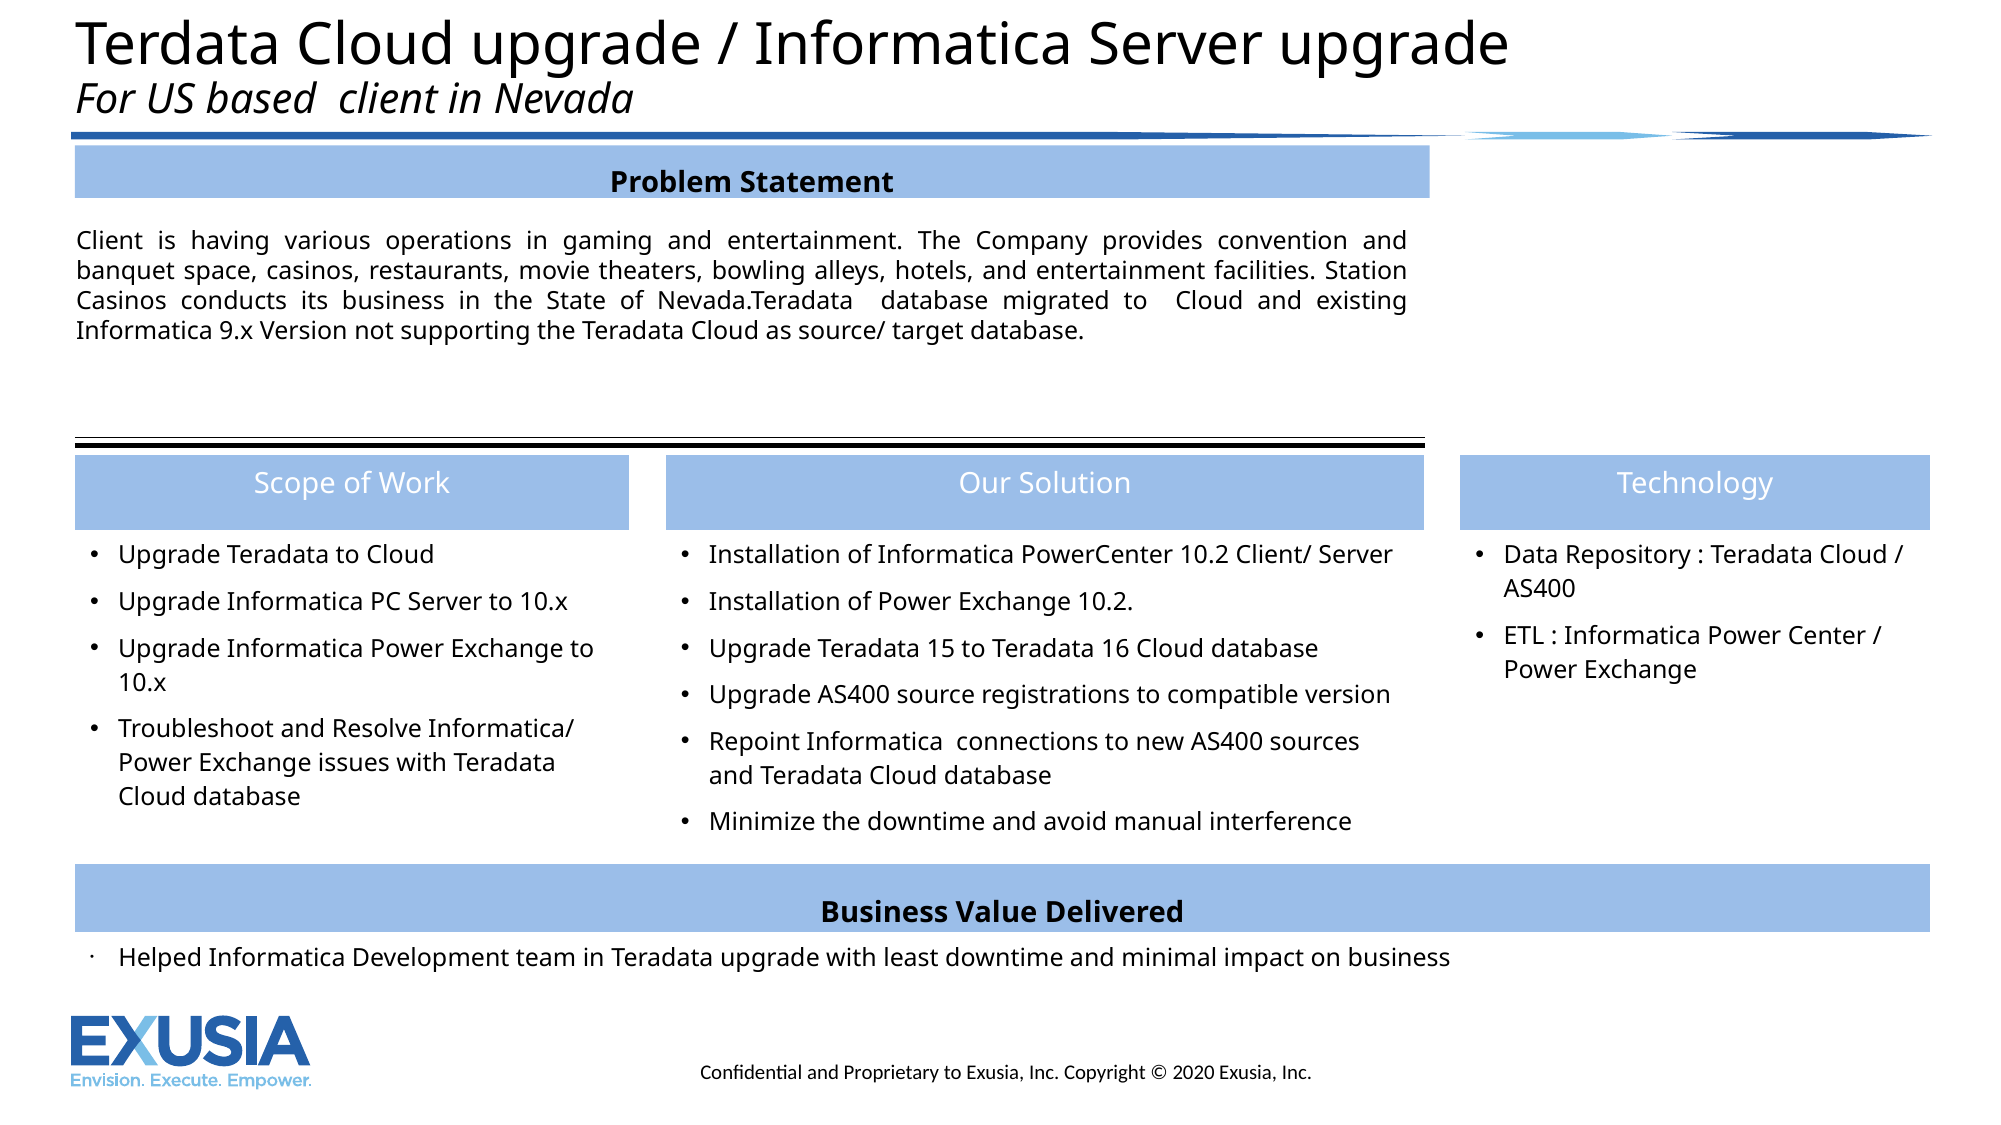

Terdata Cloud upgrade / Informatica Server upgrade
For US based client in Nevada
Problem Statement
Client is having various operations in gaming and entertainment. The Company provides convention and banquet space, casinos, restaurants, movie theaters, bowling alleys, hotels, and entertainment facilities. Station Casinos conducts its business in the State of Nevada.Teradata database migrated to Cloud and existing Informatica 9.x Version not supporting the Teradata Cloud as source/ target database.
| Scope of Work | | Our Solution | | Technology |
| --- | --- | --- | --- | --- |
| Upgrade Teradata to Cloud Upgrade Informatica PC Server to 10.x Upgrade Informatica Power Exchange to 10.x Troubleshoot and Resolve Informatica/ Power Exchange issues with Teradata Cloud database | | Installation of Informatica PowerCenter 10.2 Client/ Server Installation of Power Exchange 10.2. Upgrade Teradata 15 to Teradata 16 Cloud database Upgrade AS400 source registrations to compatible version Repoint Informatica connections to new AS400 sources and Teradata Cloud database Minimize the downtime and avoid manual interference | | Data Repository : Teradata Cloud / AS400 ETL : Informatica Power Center / Power Exchange |
| Business Value Delivered | | | | |
| Helped Informatica Development team in Teradata upgrade with least downtime and minimal impact on business | | | | |